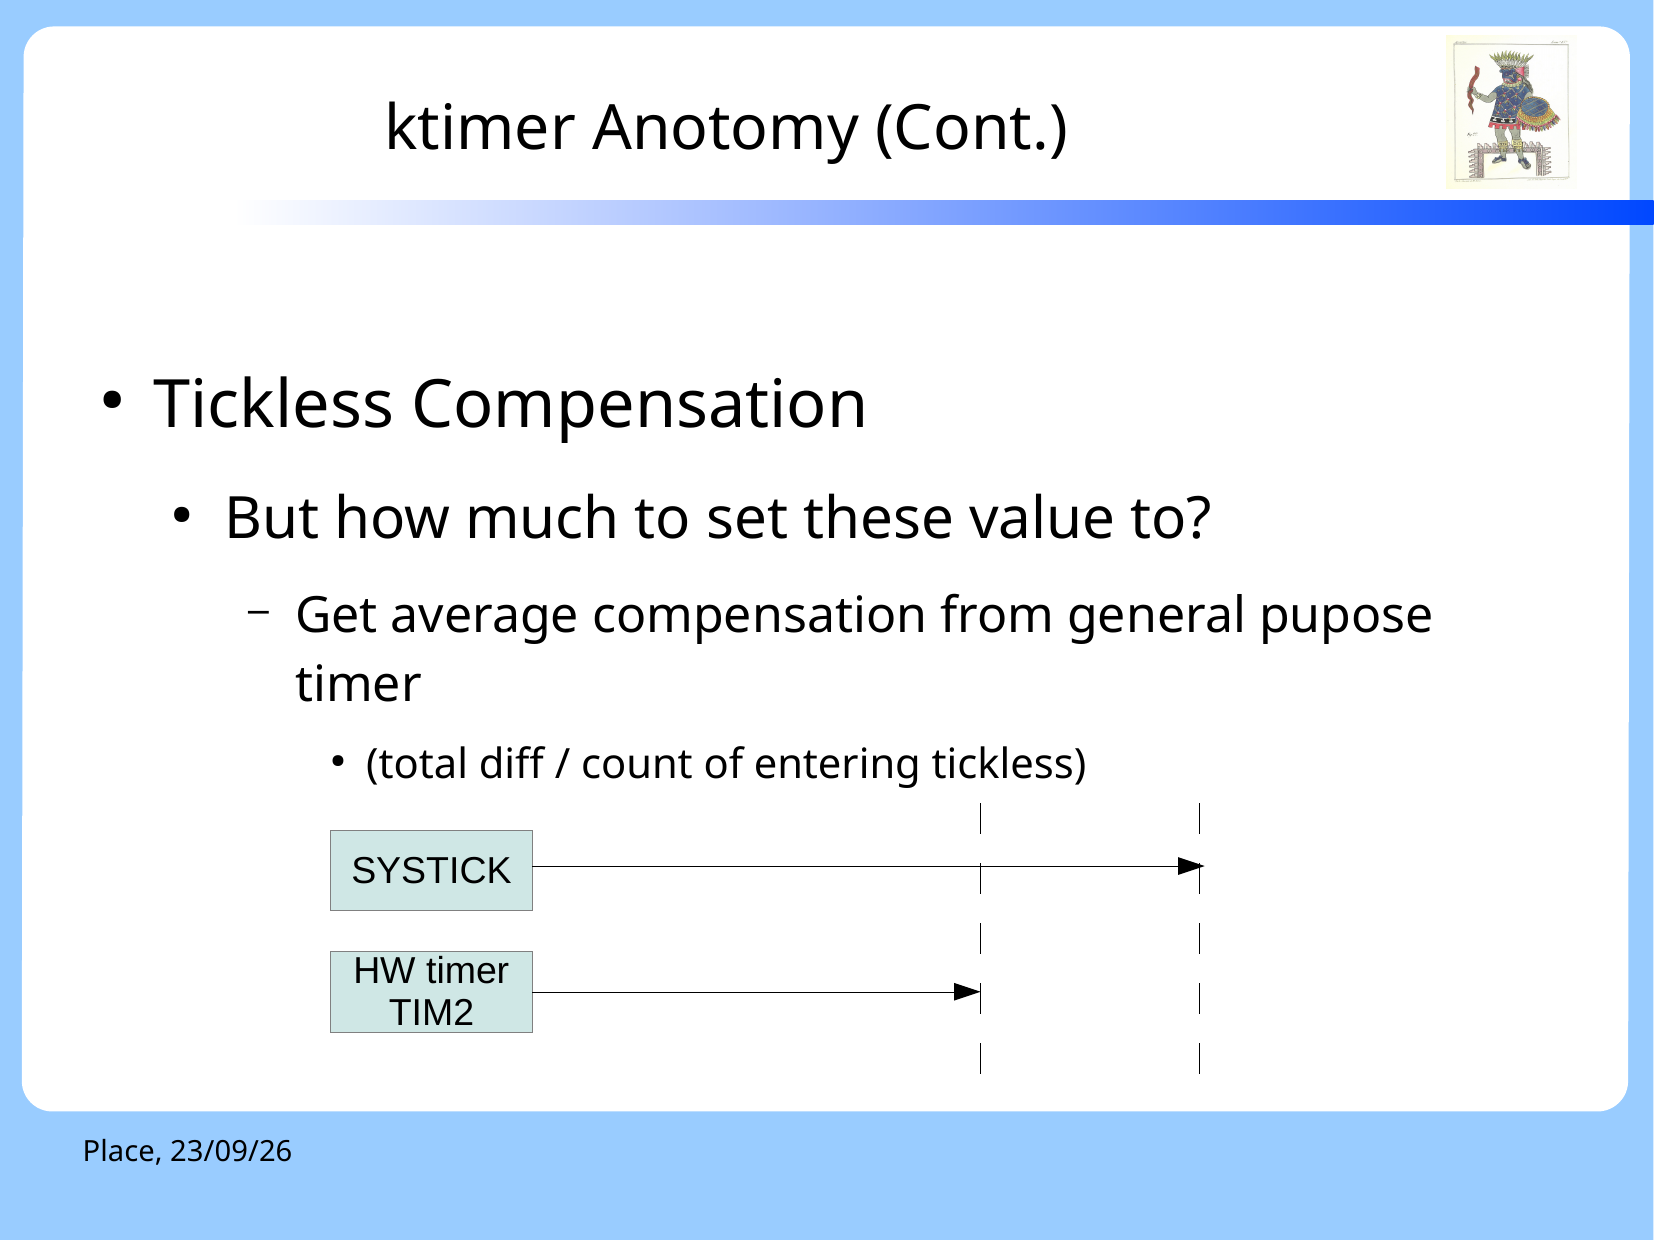

# ktimer Anotomy (Cont.)
Tickless Compensation
But how much to set these value to?
Get average compensation from general pupose timer
(total diff / count of entering tickless)
SYSTICK
HW timer
TIM2